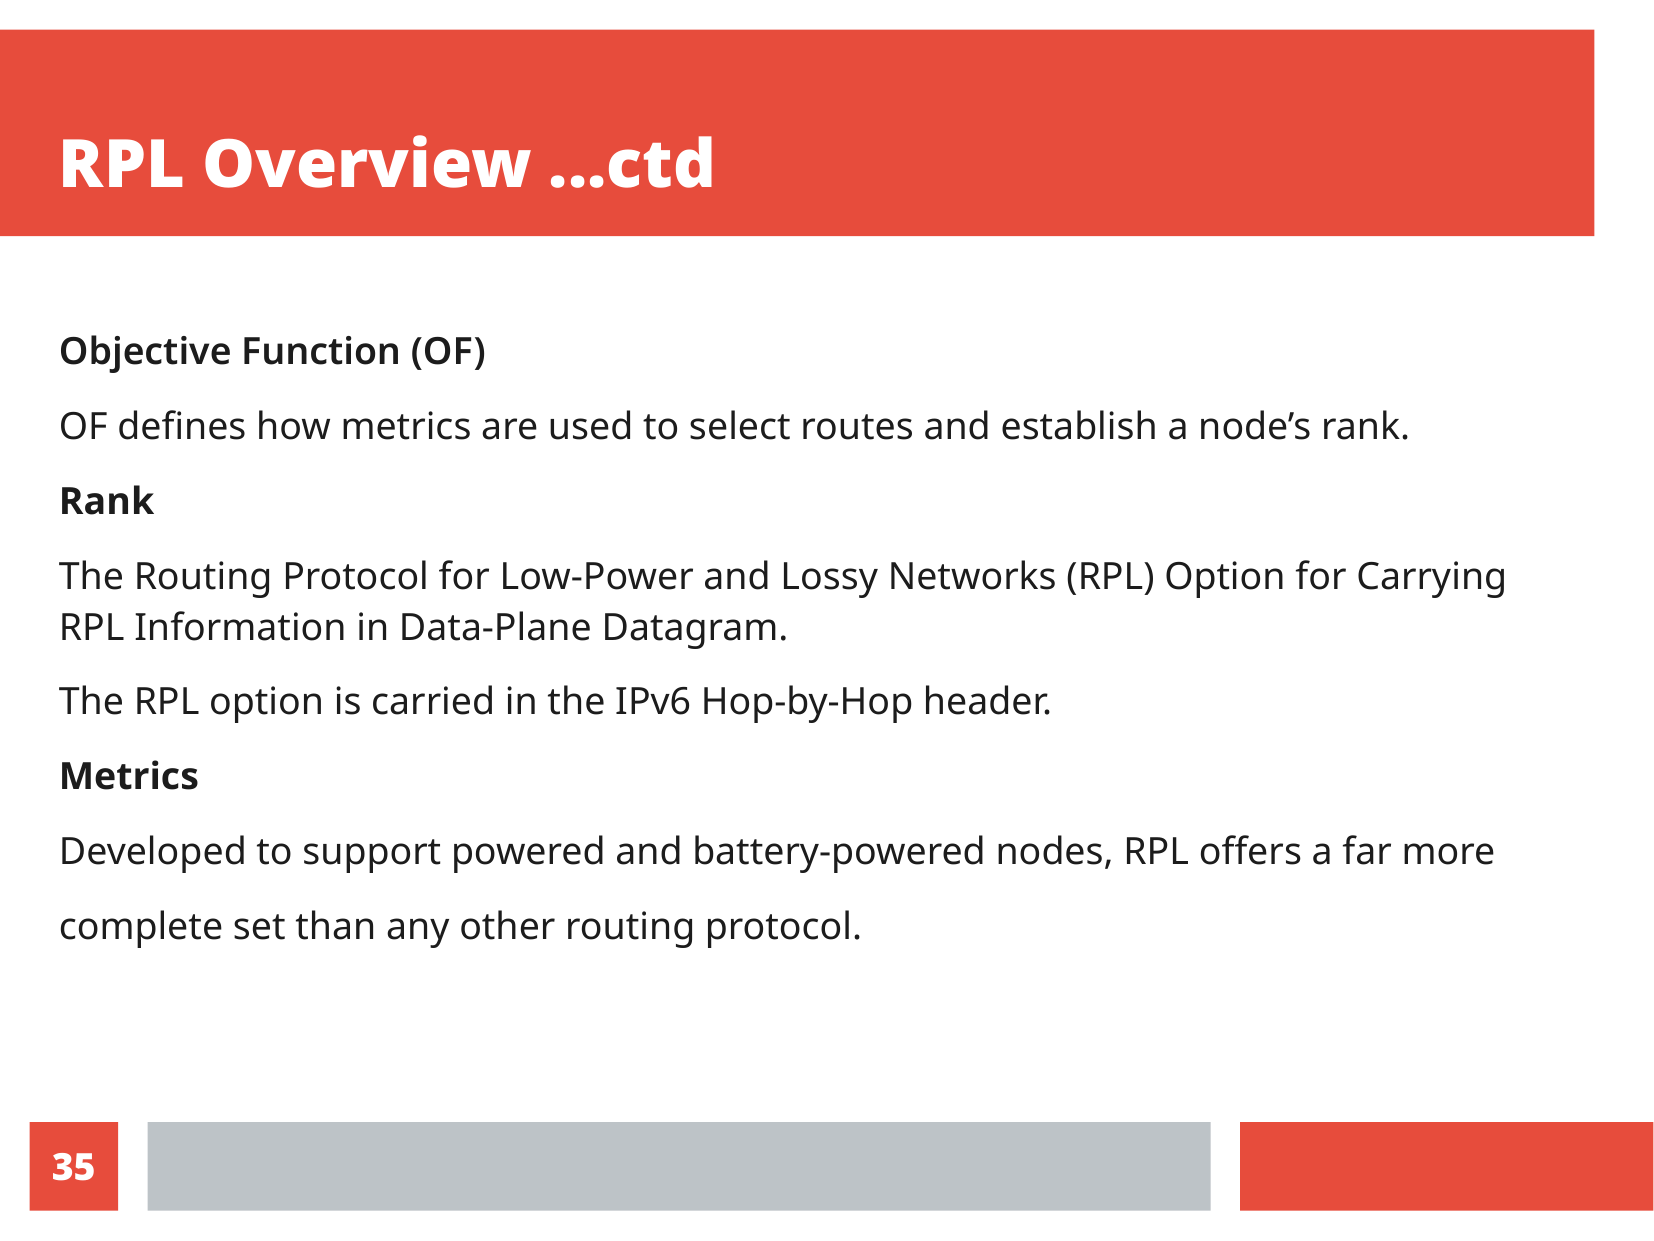

# RPL Overview ...ctd
Objective Function (OF)
OF defines how metrics are used to select routes and establish a node’s rank.
Rank
The Routing Protocol for Low-Power and Lossy Networks (RPL) Option for Carrying RPL Information in Data-Plane Datagram.
The RPL option is carried in the IPv6 Hop-by-Hop header.
Metrics
Developed to support powered and battery-powered nodes, RPL offers a far more
complete set than any other routing protocol.
35